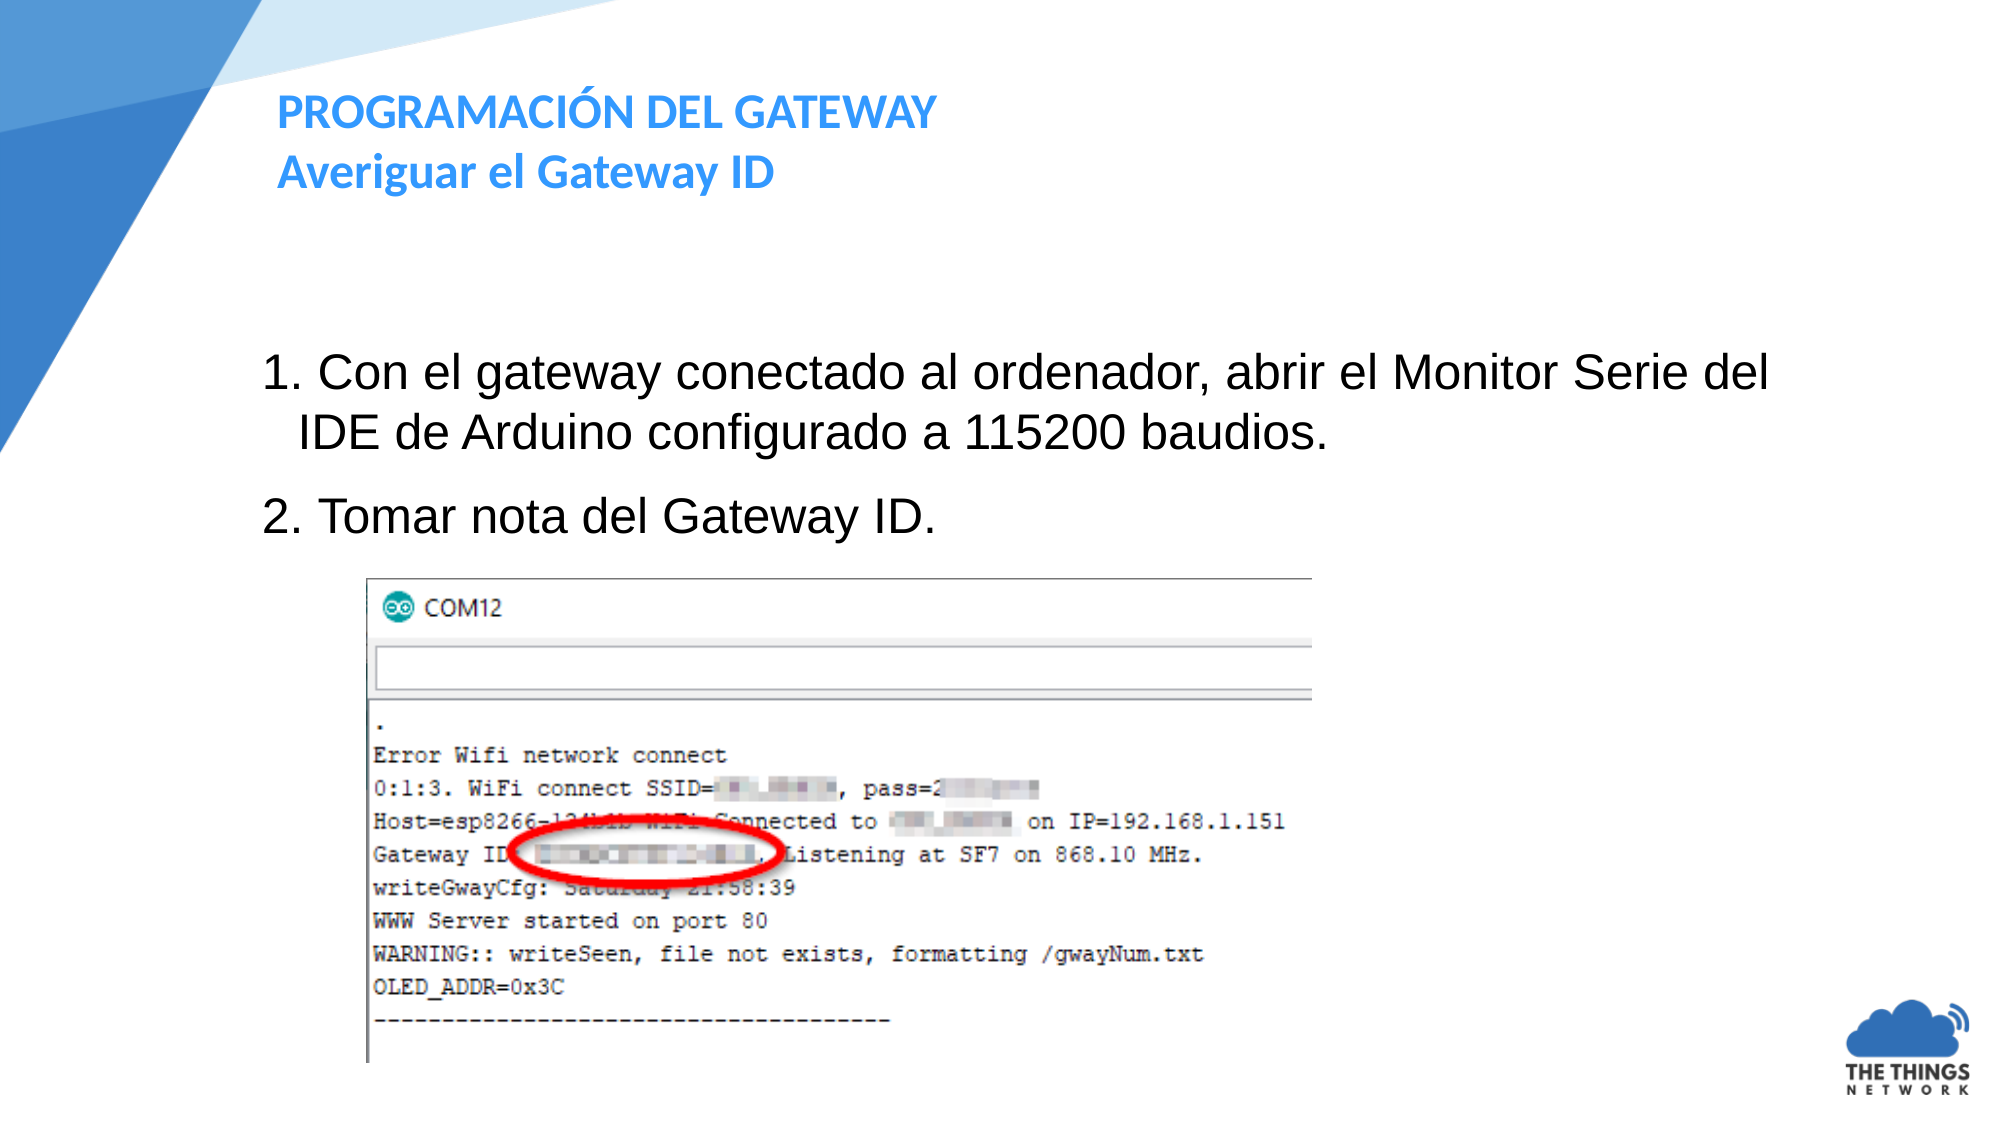

PROGRAMACIÓN DEL GATEWAY
Averiguar el Gateway ID
 Con el gateway conectado al ordenador, abrir el Monitor Serie del IDE de Arduino configurado a 115200 baudios.
 Tomar nota del Gateway ID.